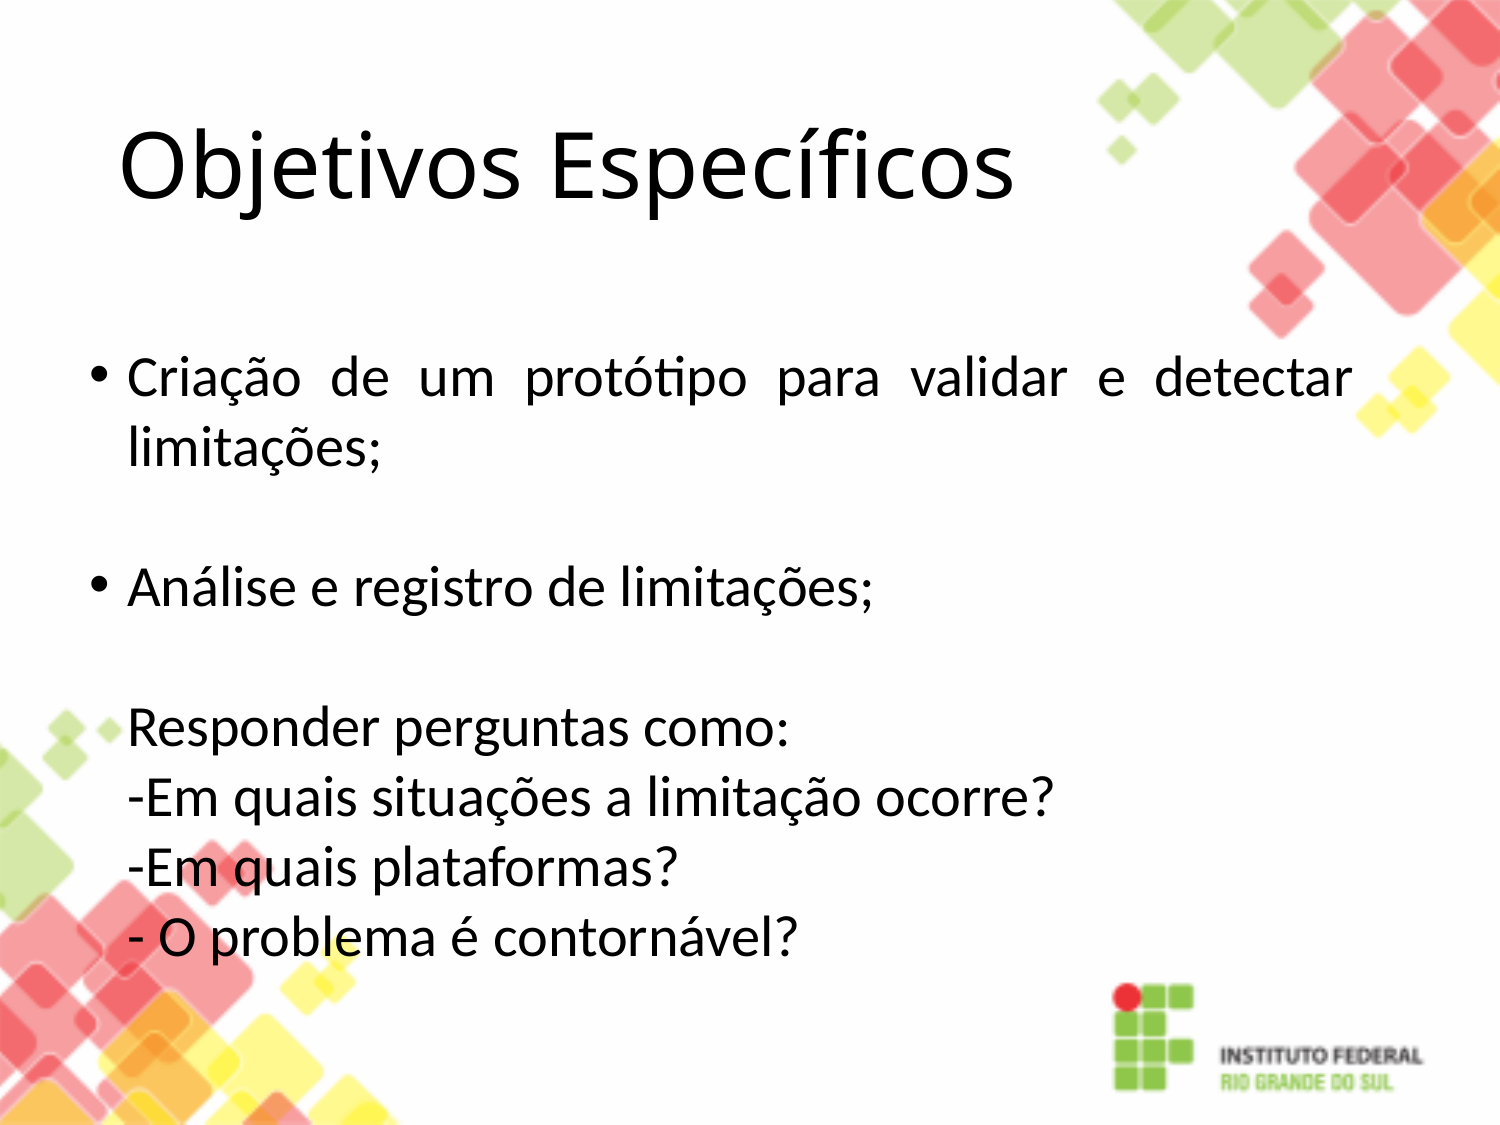

Objetivos Específicos
Criação de um protótipo para validar e detectar limitações;
Análise e registro de limitações;
Responder perguntas como:
-Em quais situações a limitação ocorre?
-Em quais plataformas?
- O problema é contornável?